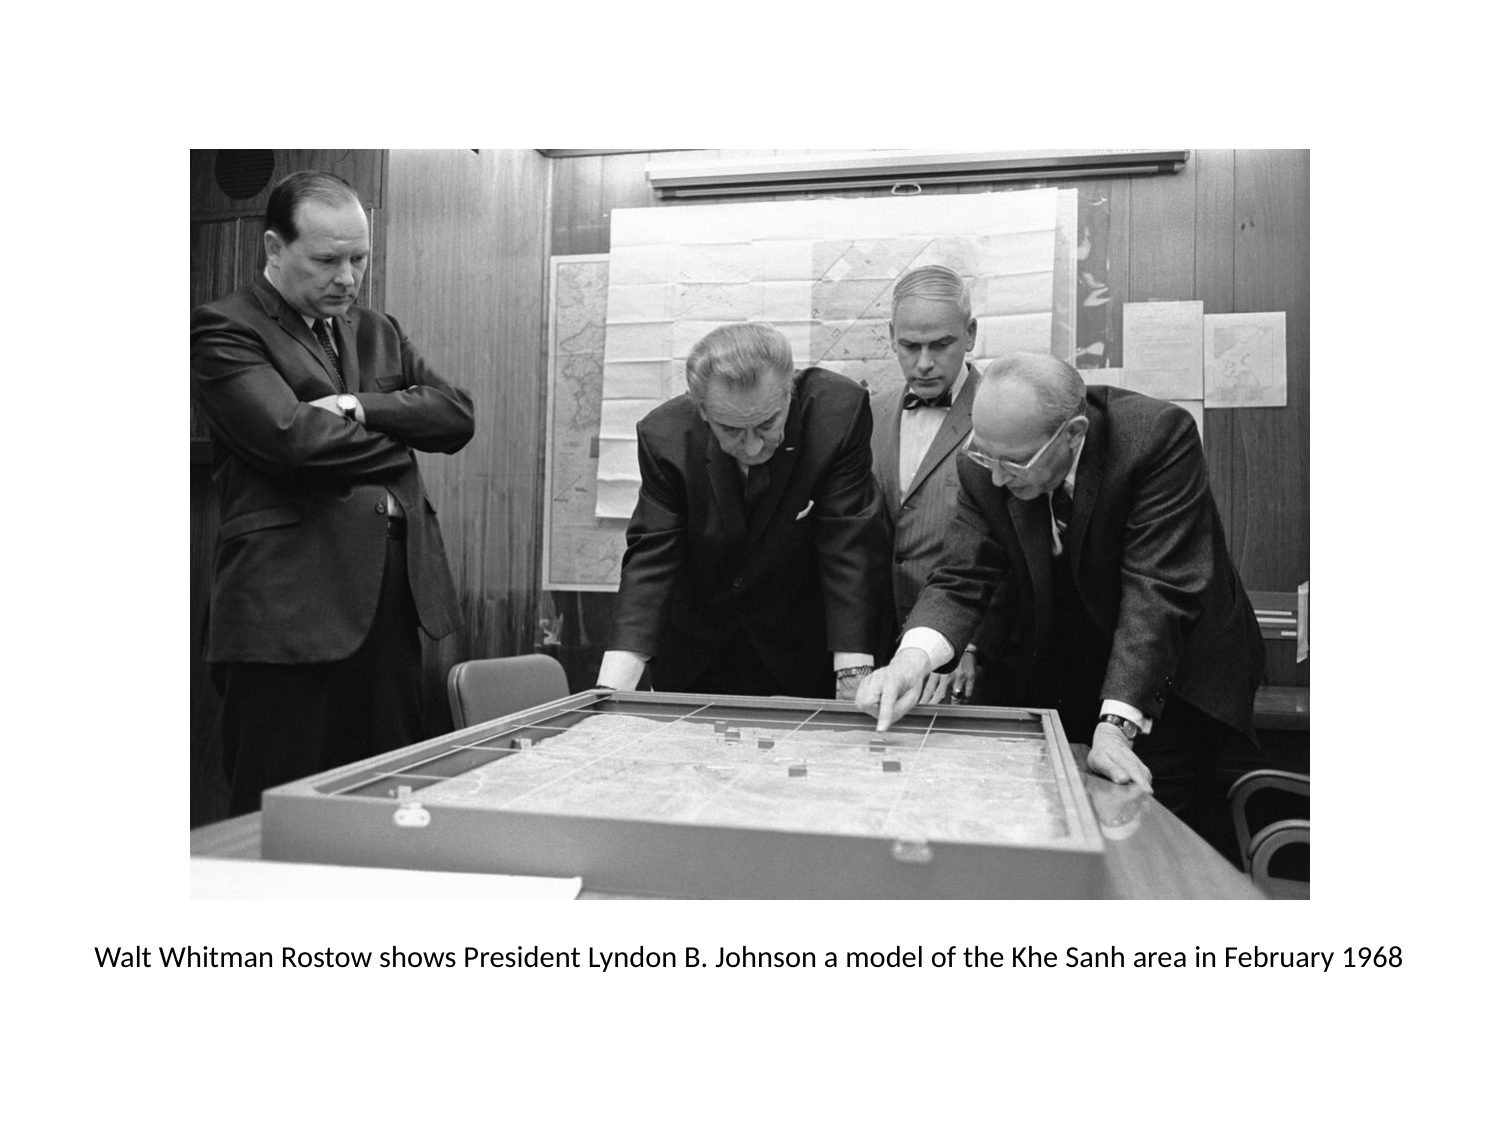

Walt Whitman Rostow shows President Lyndon B. Johnson a model of the Khe Sanh area in February 1968